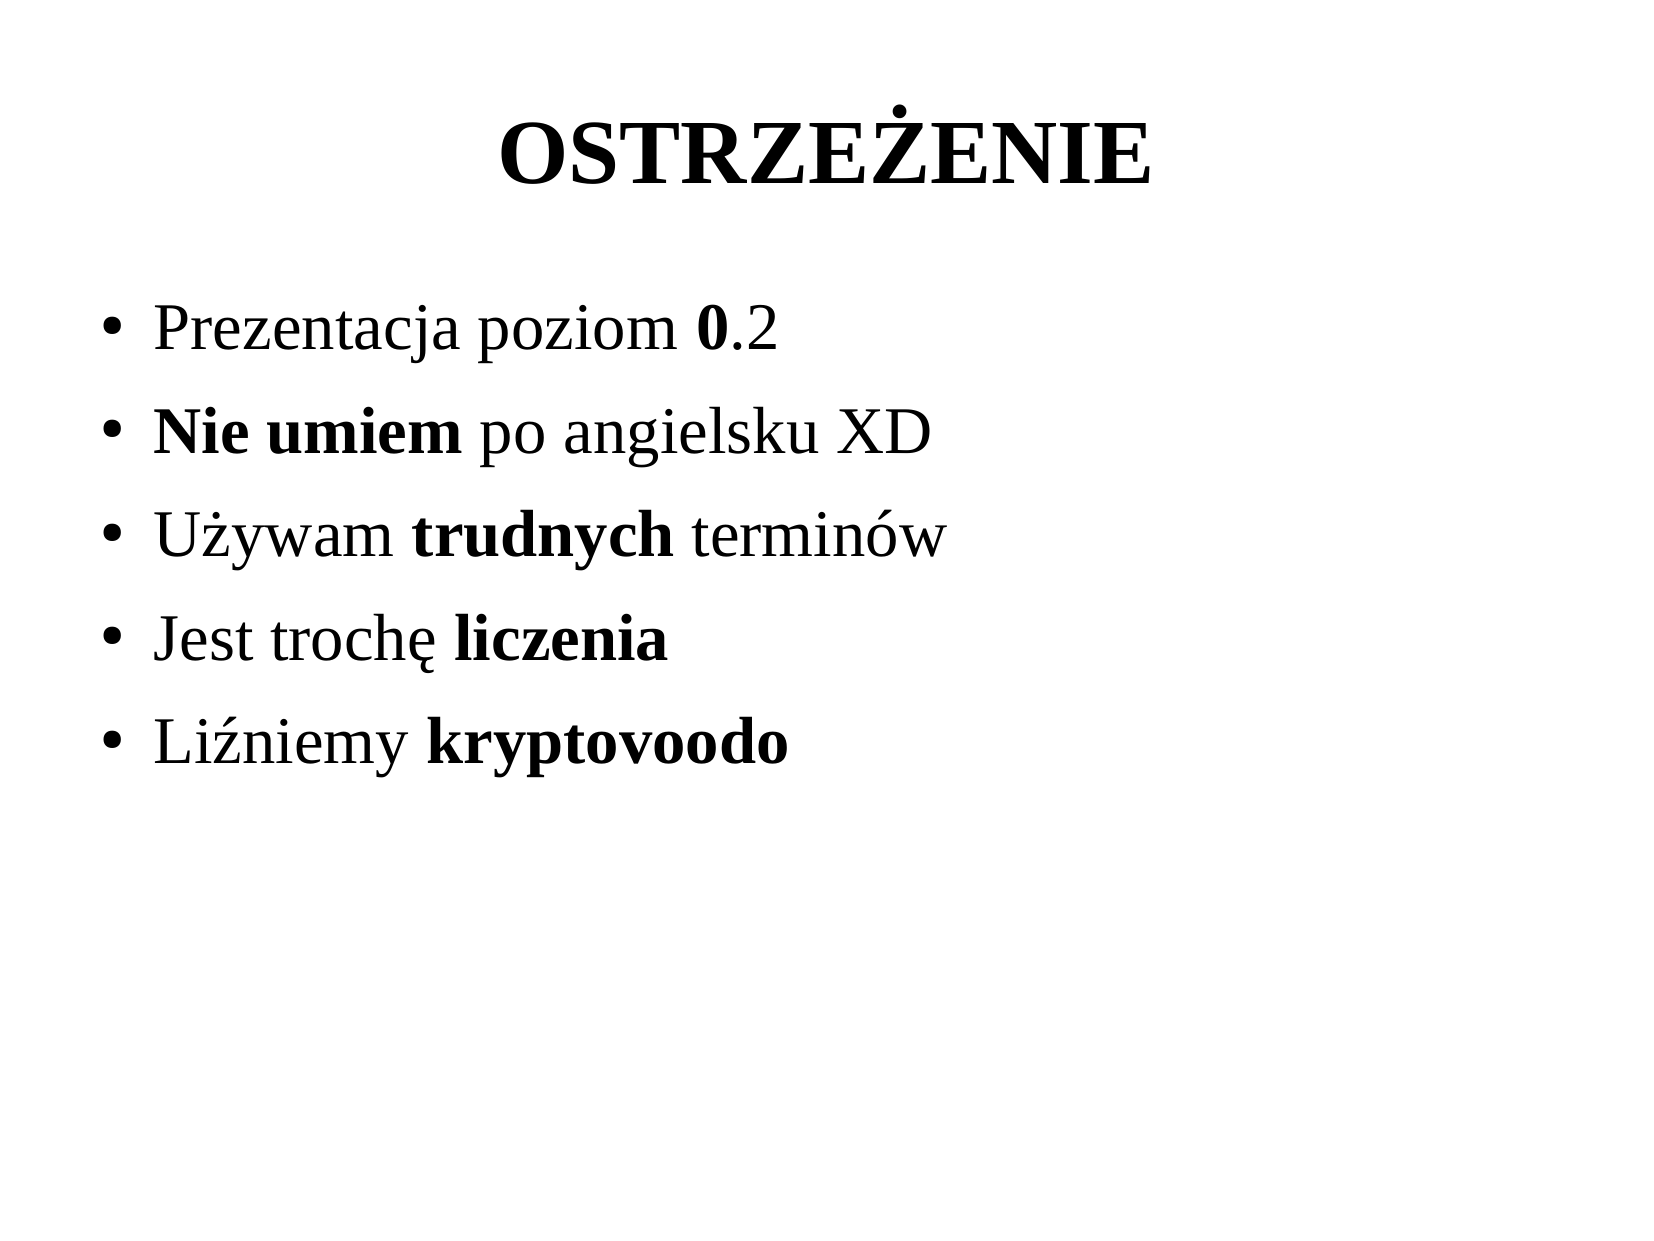

# OSTRZEŻENIE
Prezentacja poziom 0.2
Nie umiem po angielsku XD
Używam trudnych terminów
Jest trochę liczenia
Liźniemy kryptovoodo